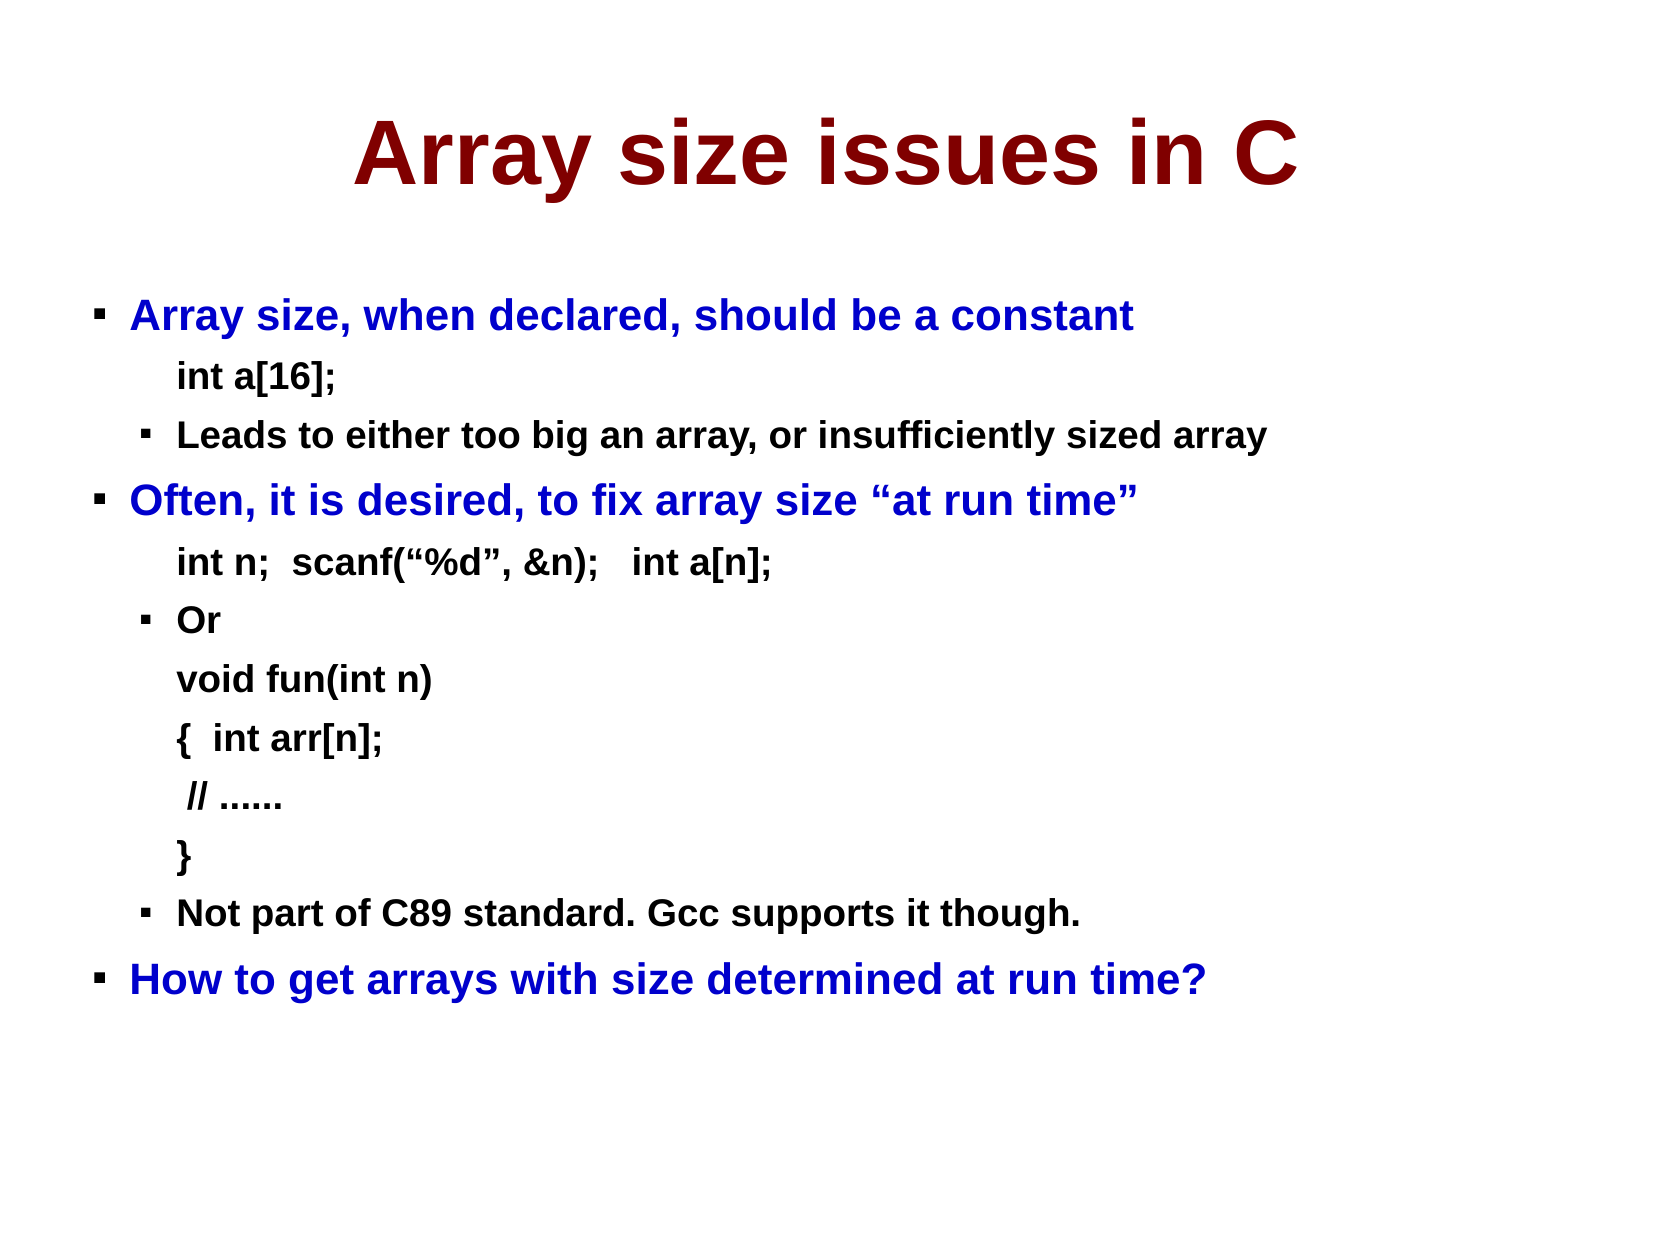

# Array size issues in C
Array size, when declared, should be a constant
int a[16];
Leads to either too big an array, or insufficiently sized array
Often, it is desired, to fix array size “at run time”
int n; scanf(“%d”, &n); int a[n];
Or
void fun(int n)
{ int arr[n];
 // ......
}
Not part of C89 standard. Gcc supports it though.
How to get arrays with size determined at run time?